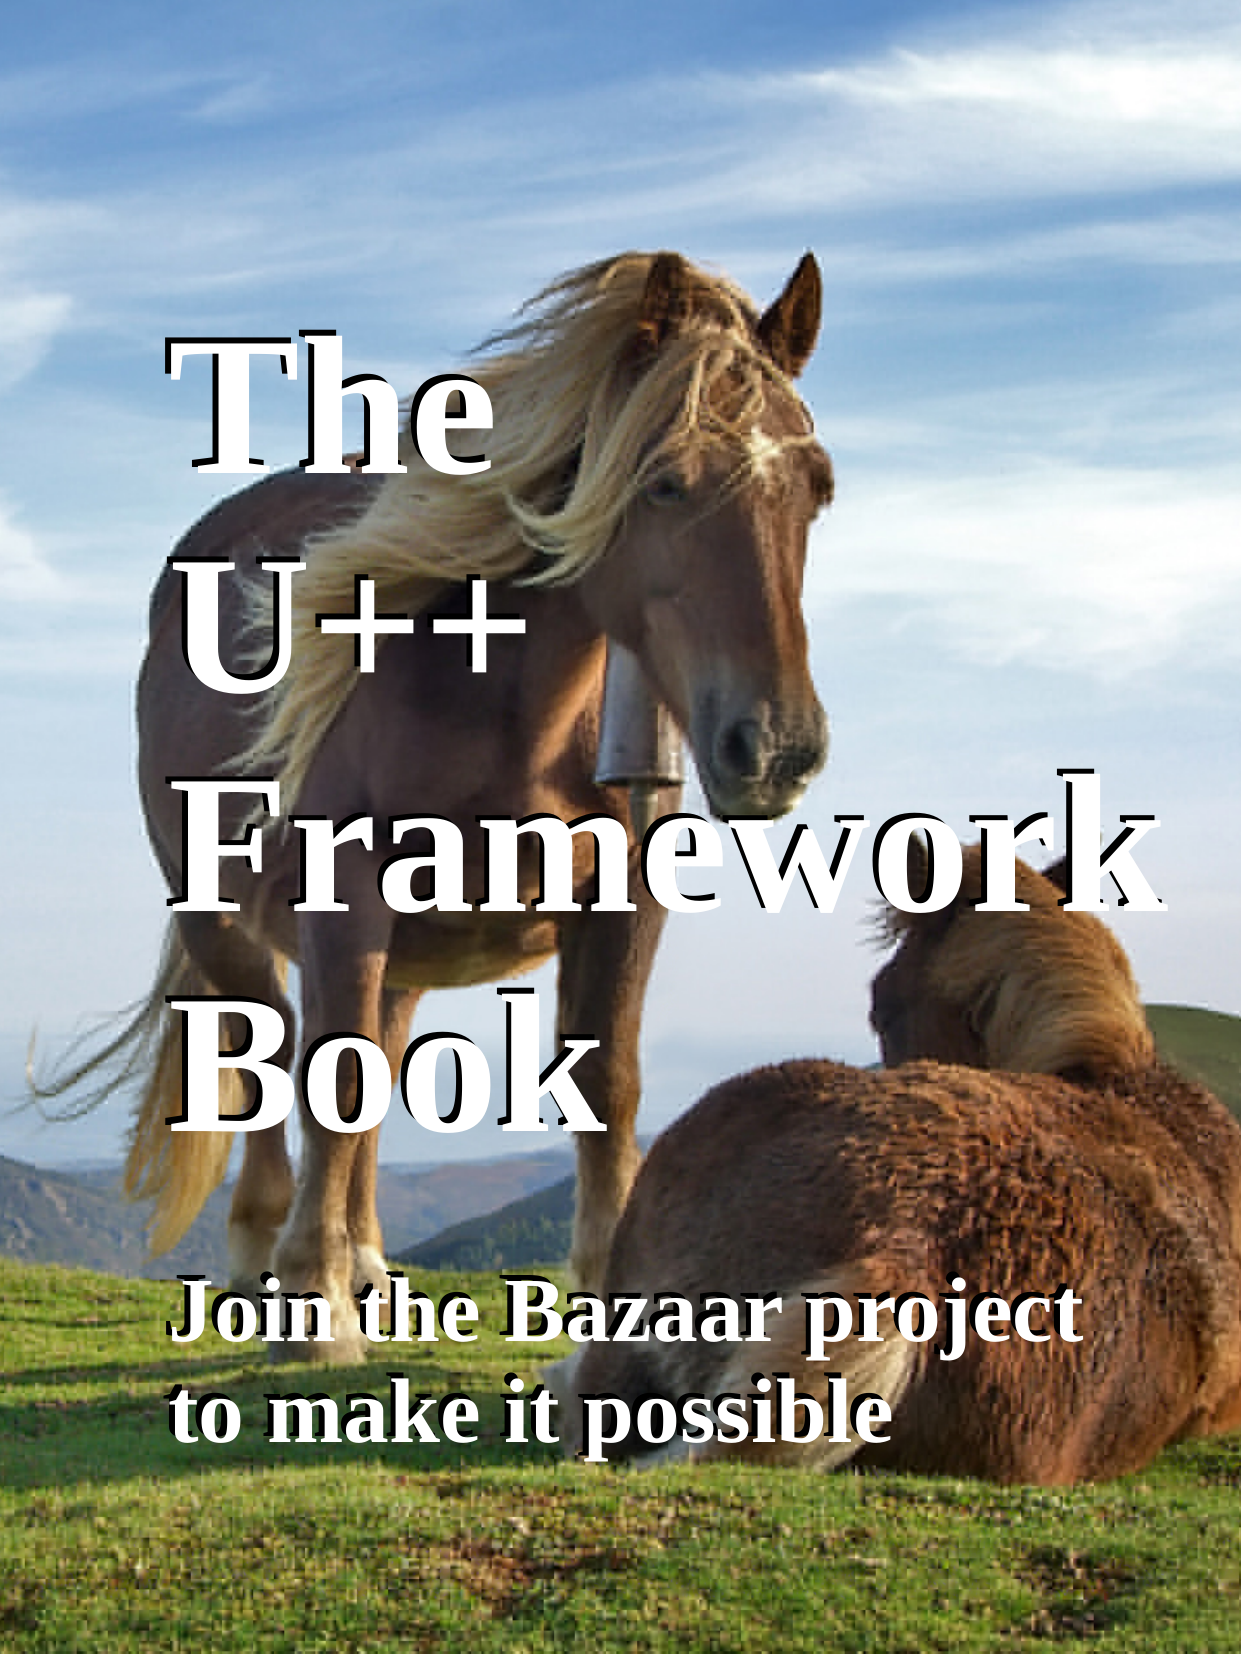

The
U++
Framework
Book
The
U++
Framework
Book
Join the Bazaar project to make it possible
Join the Bazaar project to make it possible